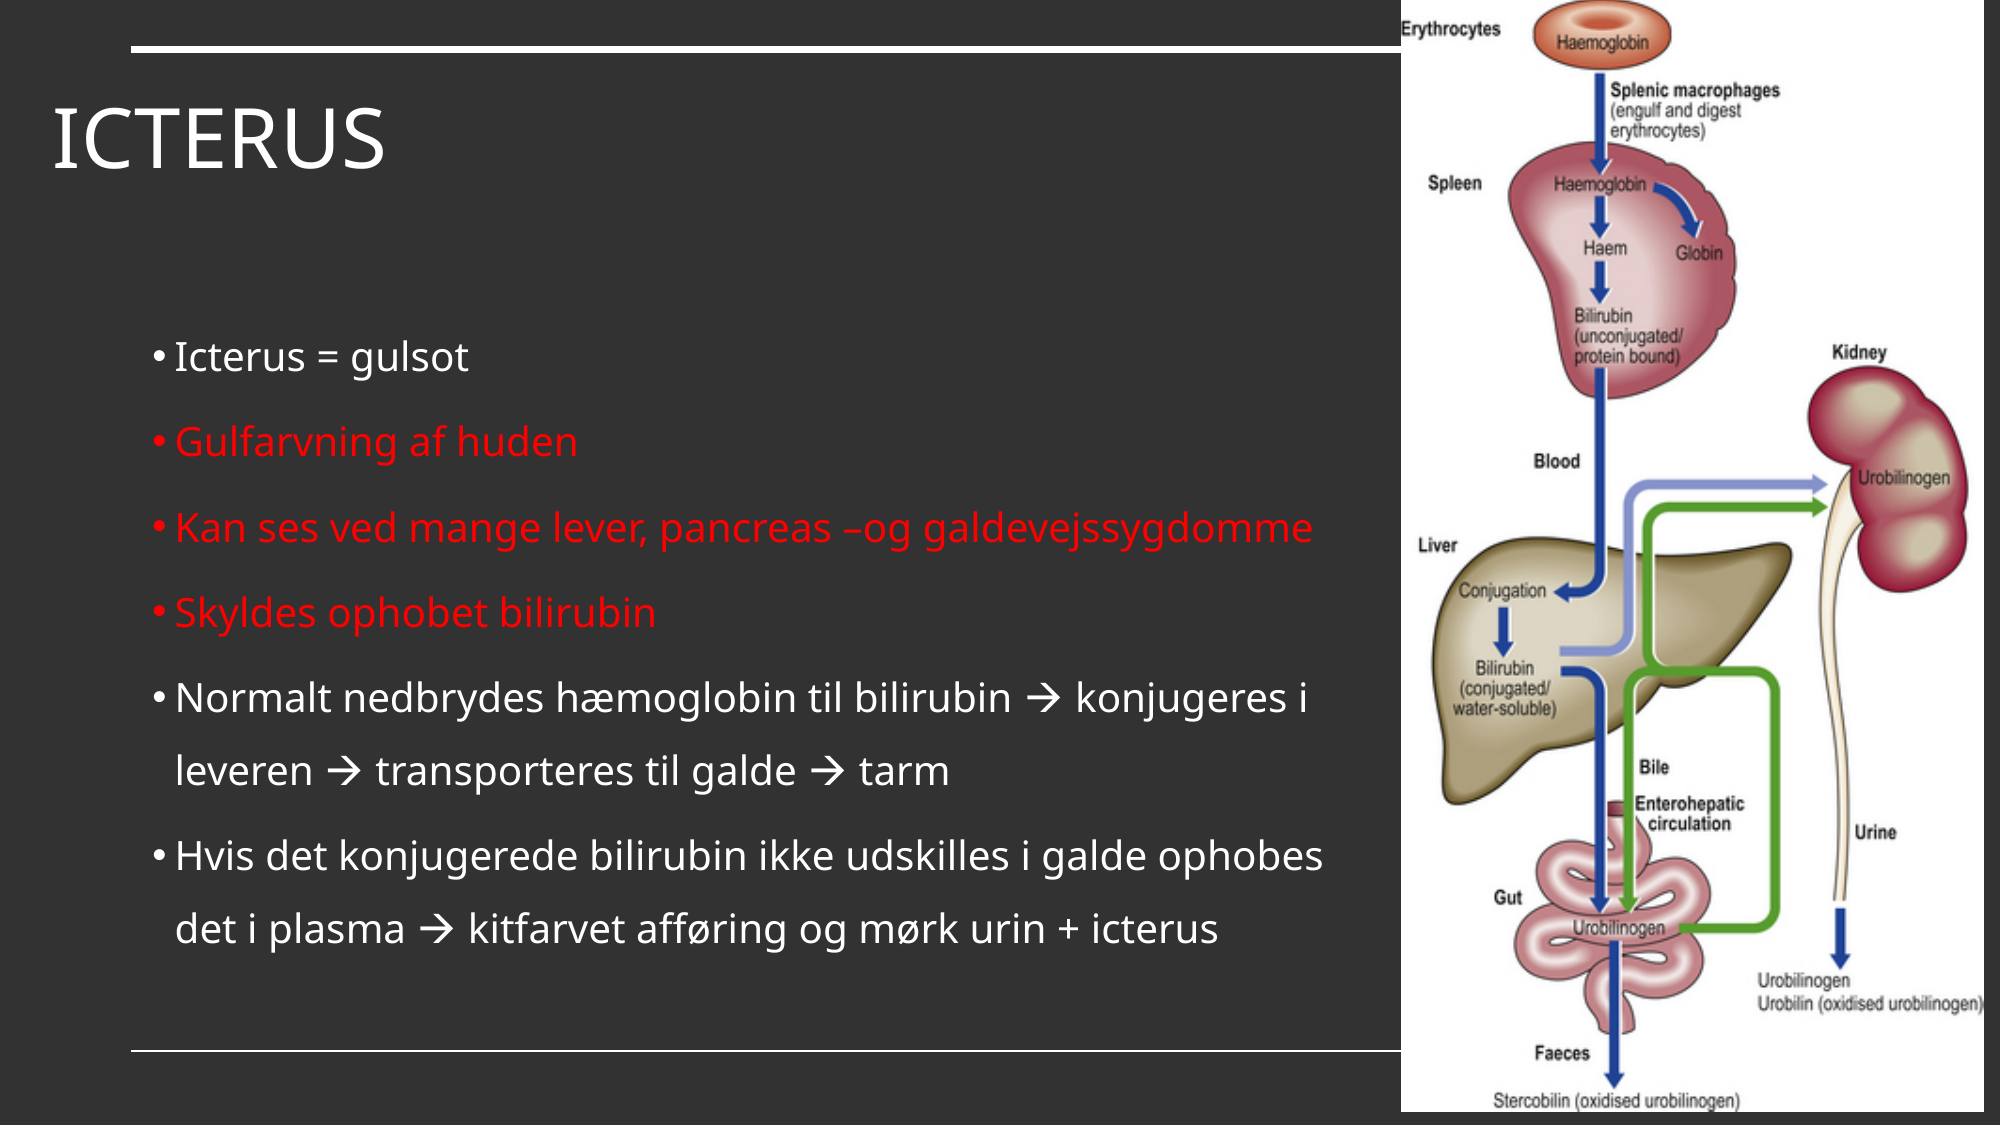

# Icterus
Icterus = gulsot
Gulfarvning af huden
Kan ses ved mange lever, pancreas –og galdevejssygdomme
Skyldes ophobet bilirubin
Normalt nedbrydes hæmoglobin til bilirubin  konjugeres i leveren  transporteres til galde  tarm
Hvis det konjugerede bilirubin ikke udskilles i galde ophobes det i plasma  kitfarvet afføring og mørk urin + icterus